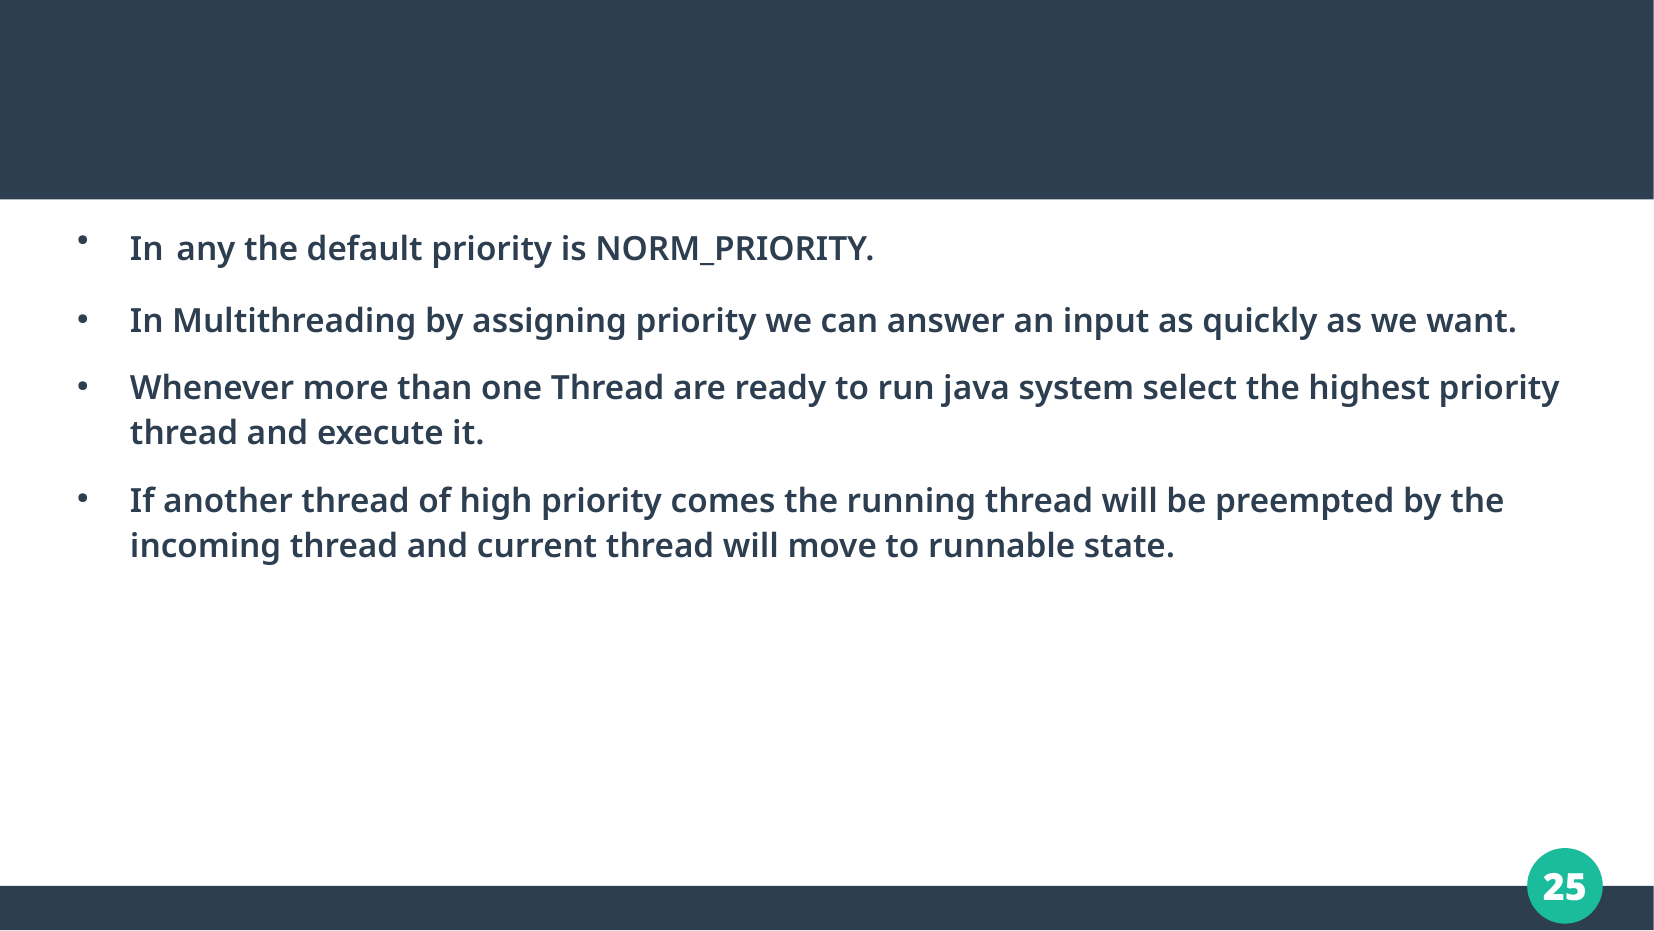

#
In any the default priority is NORM_PRIORITY.
In Multithreading by assigning priority we can answer an input as quickly as we want.
Whenever more than one Thread are ready to run java system select the highest priority thread and execute it.
If another thread of high priority comes the running thread will be preempted by the incoming thread and current thread will move to runnable state.